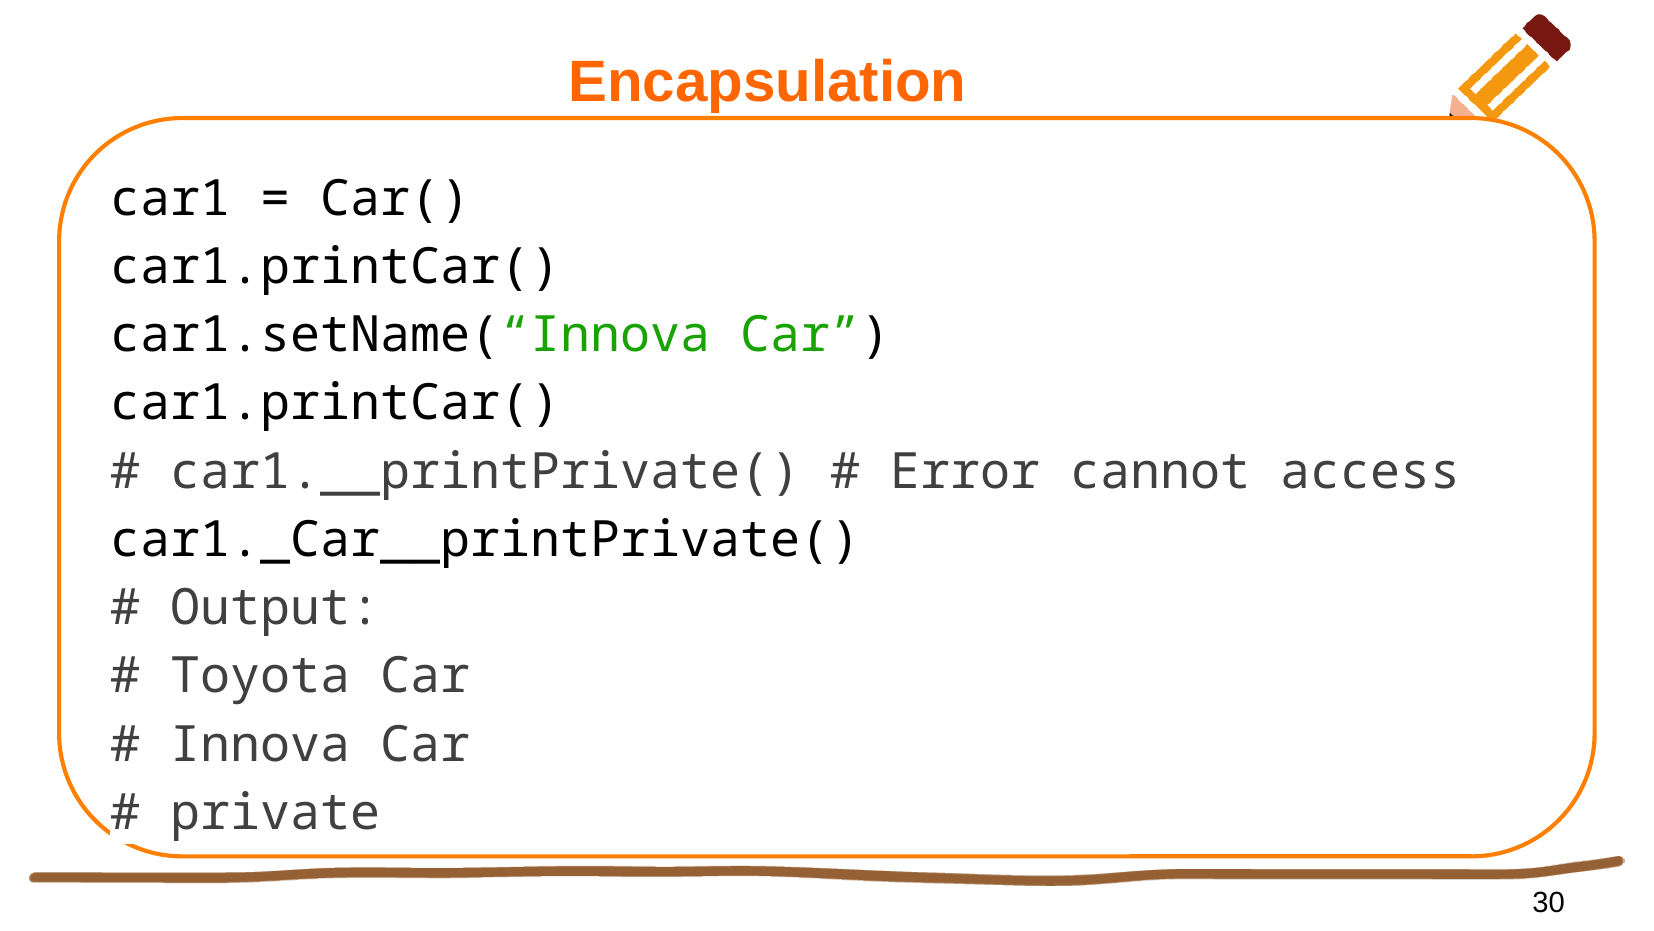

# Encapsulation
car1 = Car()
car1.printCar()
car1.setName(“Innova Car”)
car1.printCar()
# car1.__printPrivate() # Error cannot access
car1._Car__printPrivate()
# Output:
# Toyota Car
# Innova Car
# private
30